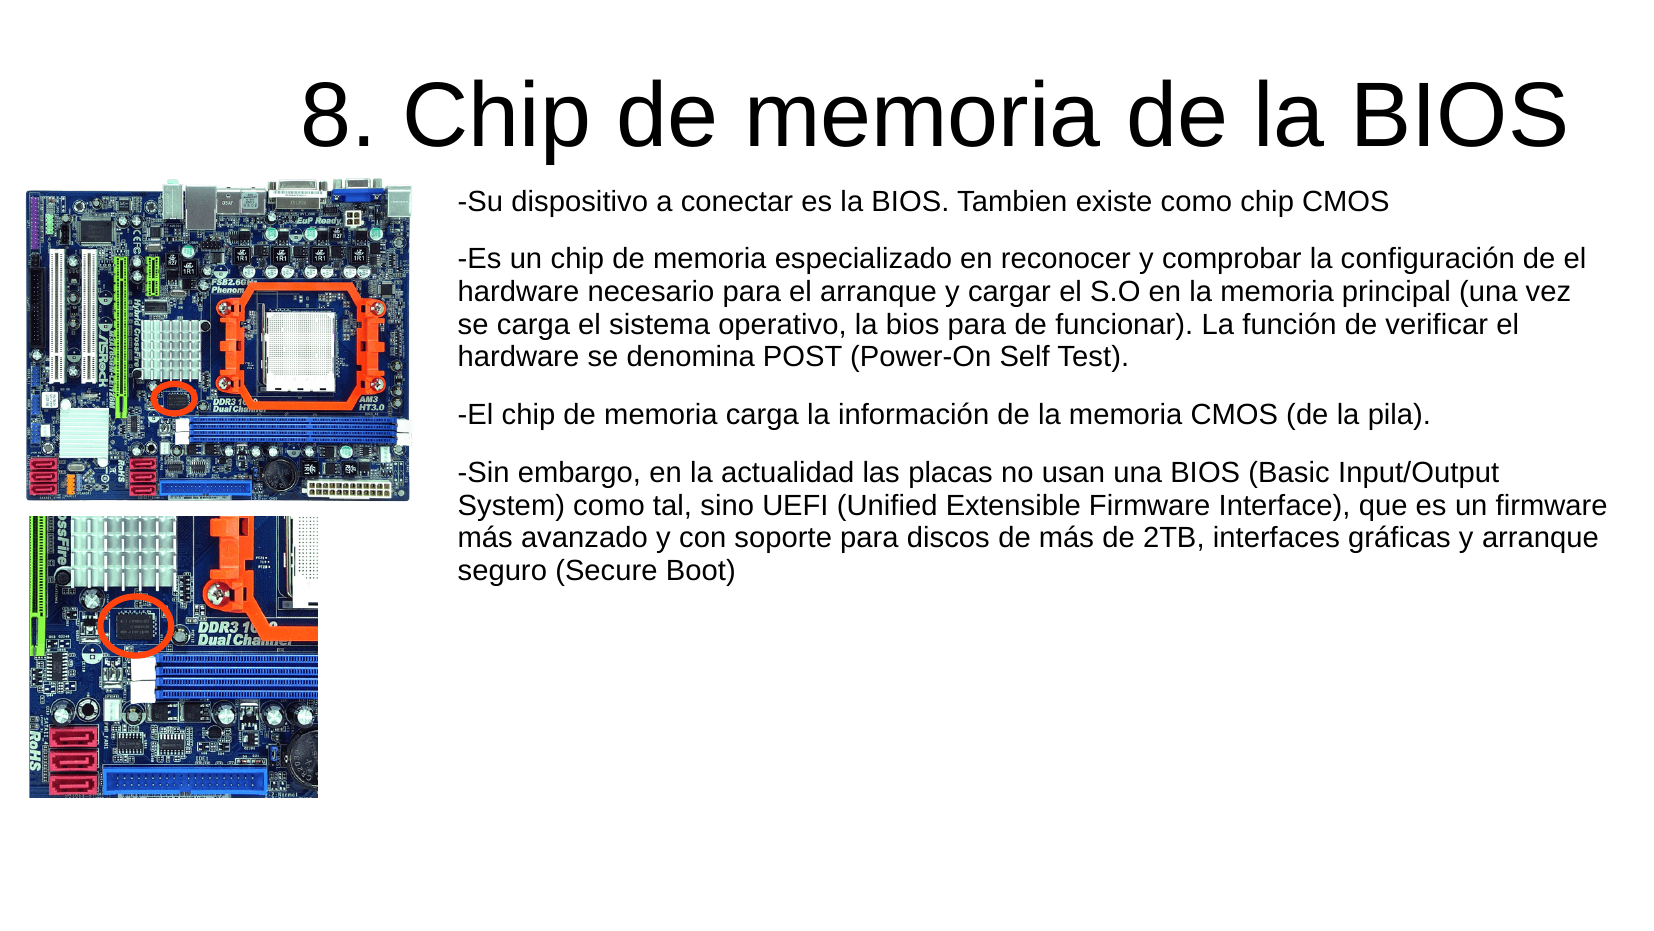

# 8. Chip de memoria de la BIOS
-Su dispositivo a conectar es la BIOS. Tambien existe como chip CMOS
-Es un chip de memoria especializado en reconocer y comprobar la configuración de el hardware necesario para el arranque y cargar el S.O en la memoria principal (una vez se carga el sistema operativo, la bios para de funcionar). La función de verificar el hardware se denomina POST (Power-On Self Test).
-El chip de memoria carga la información de la memoria CMOS (de la pila).
-Sin embargo, en la actualidad las placas no usan una BIOS (Basic Input/Output System) como tal, sino UEFI (Unified Extensible Firmware Interface), que es un firmware más avanzado y con soporte para discos de más de 2TB, interfaces gráficas y arranque seguro (Secure Boot)